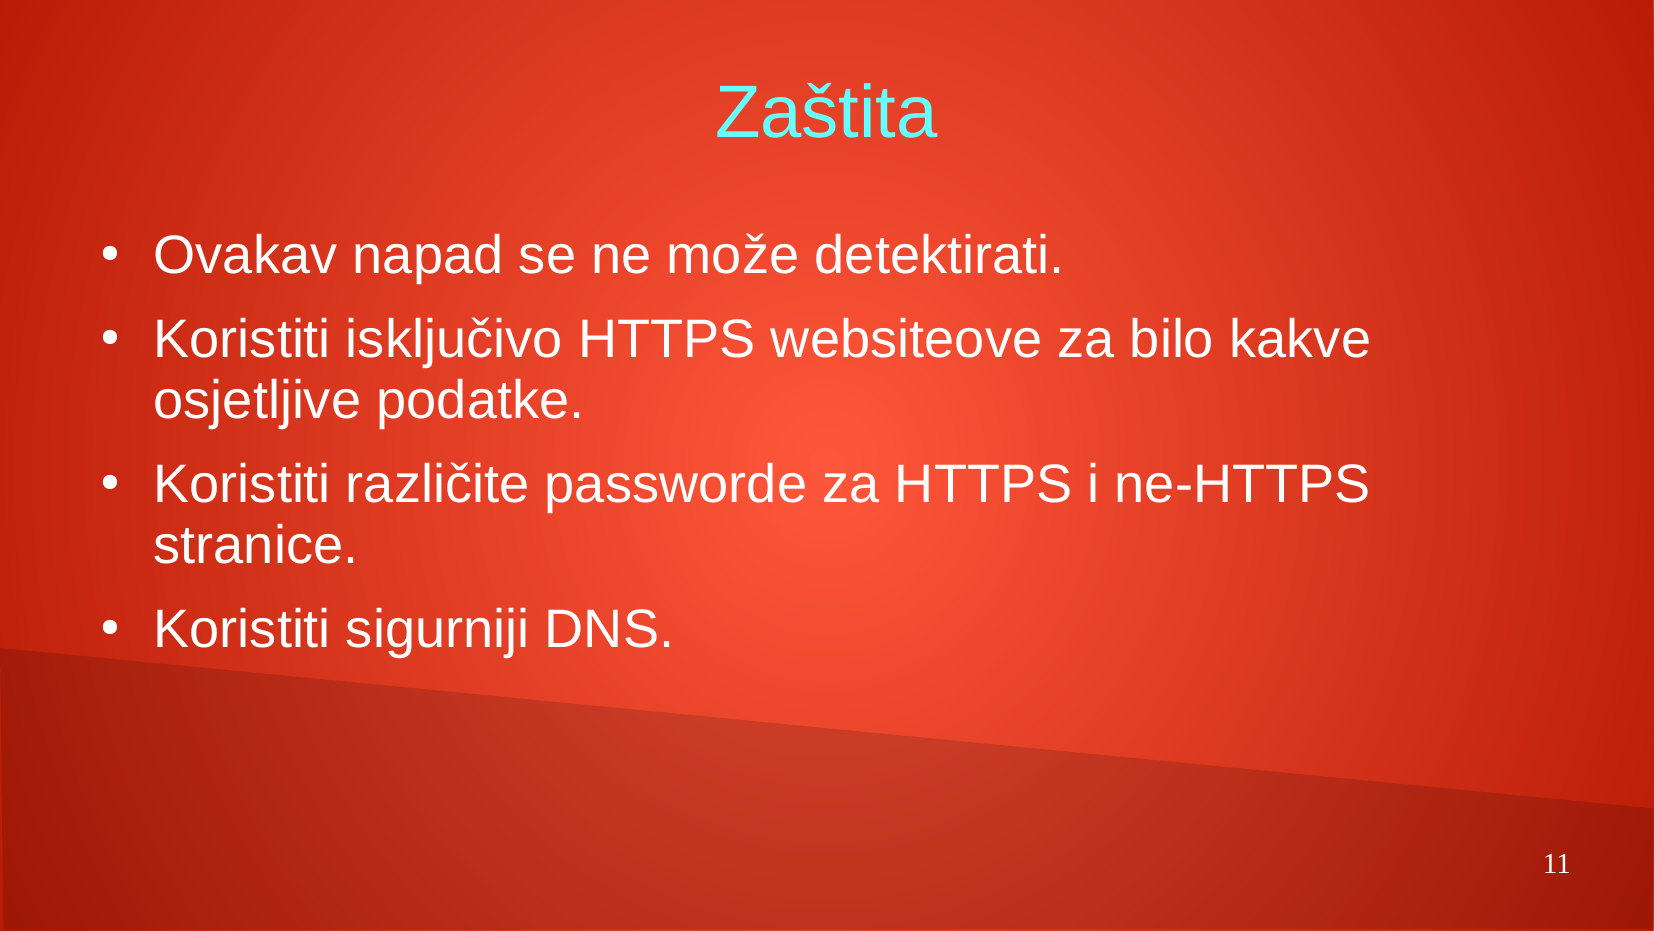

# Zaštita
Ovakav napad se ne može detektirati.
Koristiti isključivo HTTPS websiteove za bilo kakve osjetljive podatke.
Koristiti različite passworde za HTTPS i ne-HTTPS stranice.
Koristiti sigurniji DNS.
11